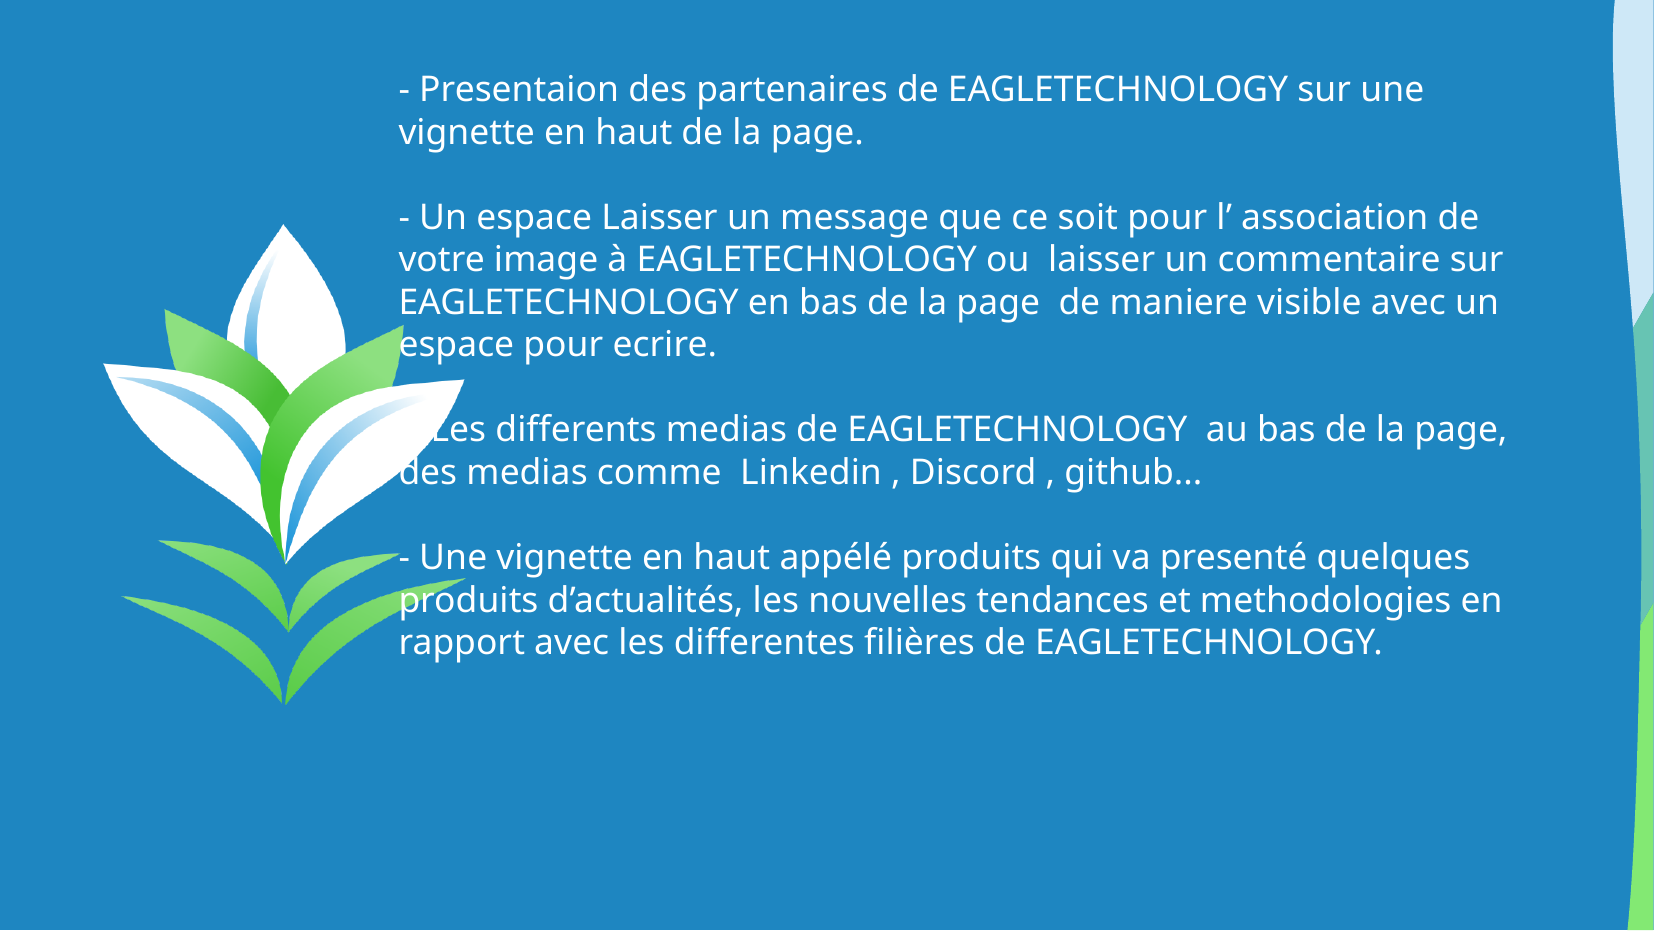

- Presentaion des partenaires de EAGLETECHNOLOGY sur une vignette en haut de la page.
- Un espace Laisser un message que ce soit pour l’ association de votre image à EAGLETECHNOLOGY ou laisser un commentaire sur EAGLETECHNOLOGY en bas de la page de maniere visible avec un espace pour ecrire.
-- Les differents medias de EAGLETECHNOLOGY au bas de la page, des medias comme Linkedin , Discord , github...
- Une vignette en haut appélé produits qui va presenté quelques produits d’actualités, les nouvelles tendances et methodologies en rapport avec les differentes filières de EAGLETECHNOLOGY.